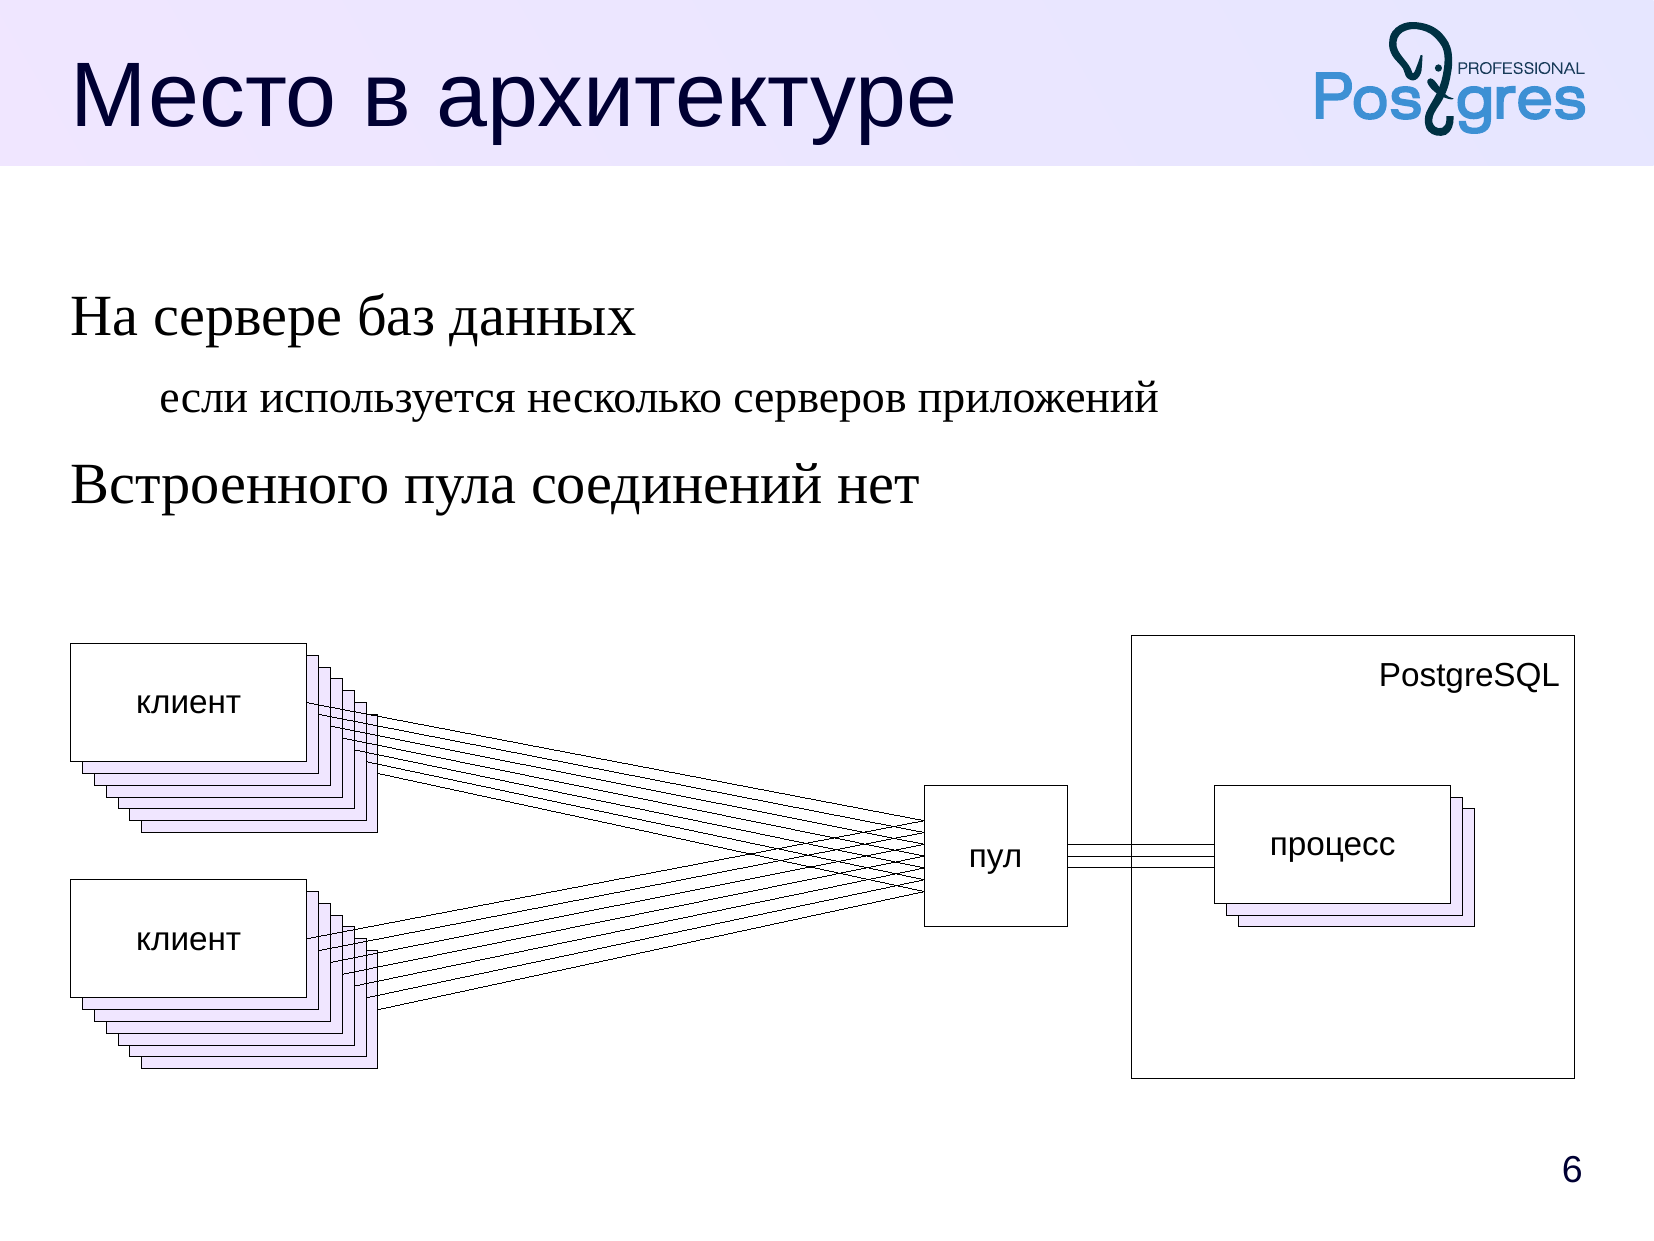

# Место в архитектуре
На сервере баз данных
если используется несколько серверов приложений
Встроенного пула соединений нет
PostgreSQL
клиент
пул
процесс
клиент